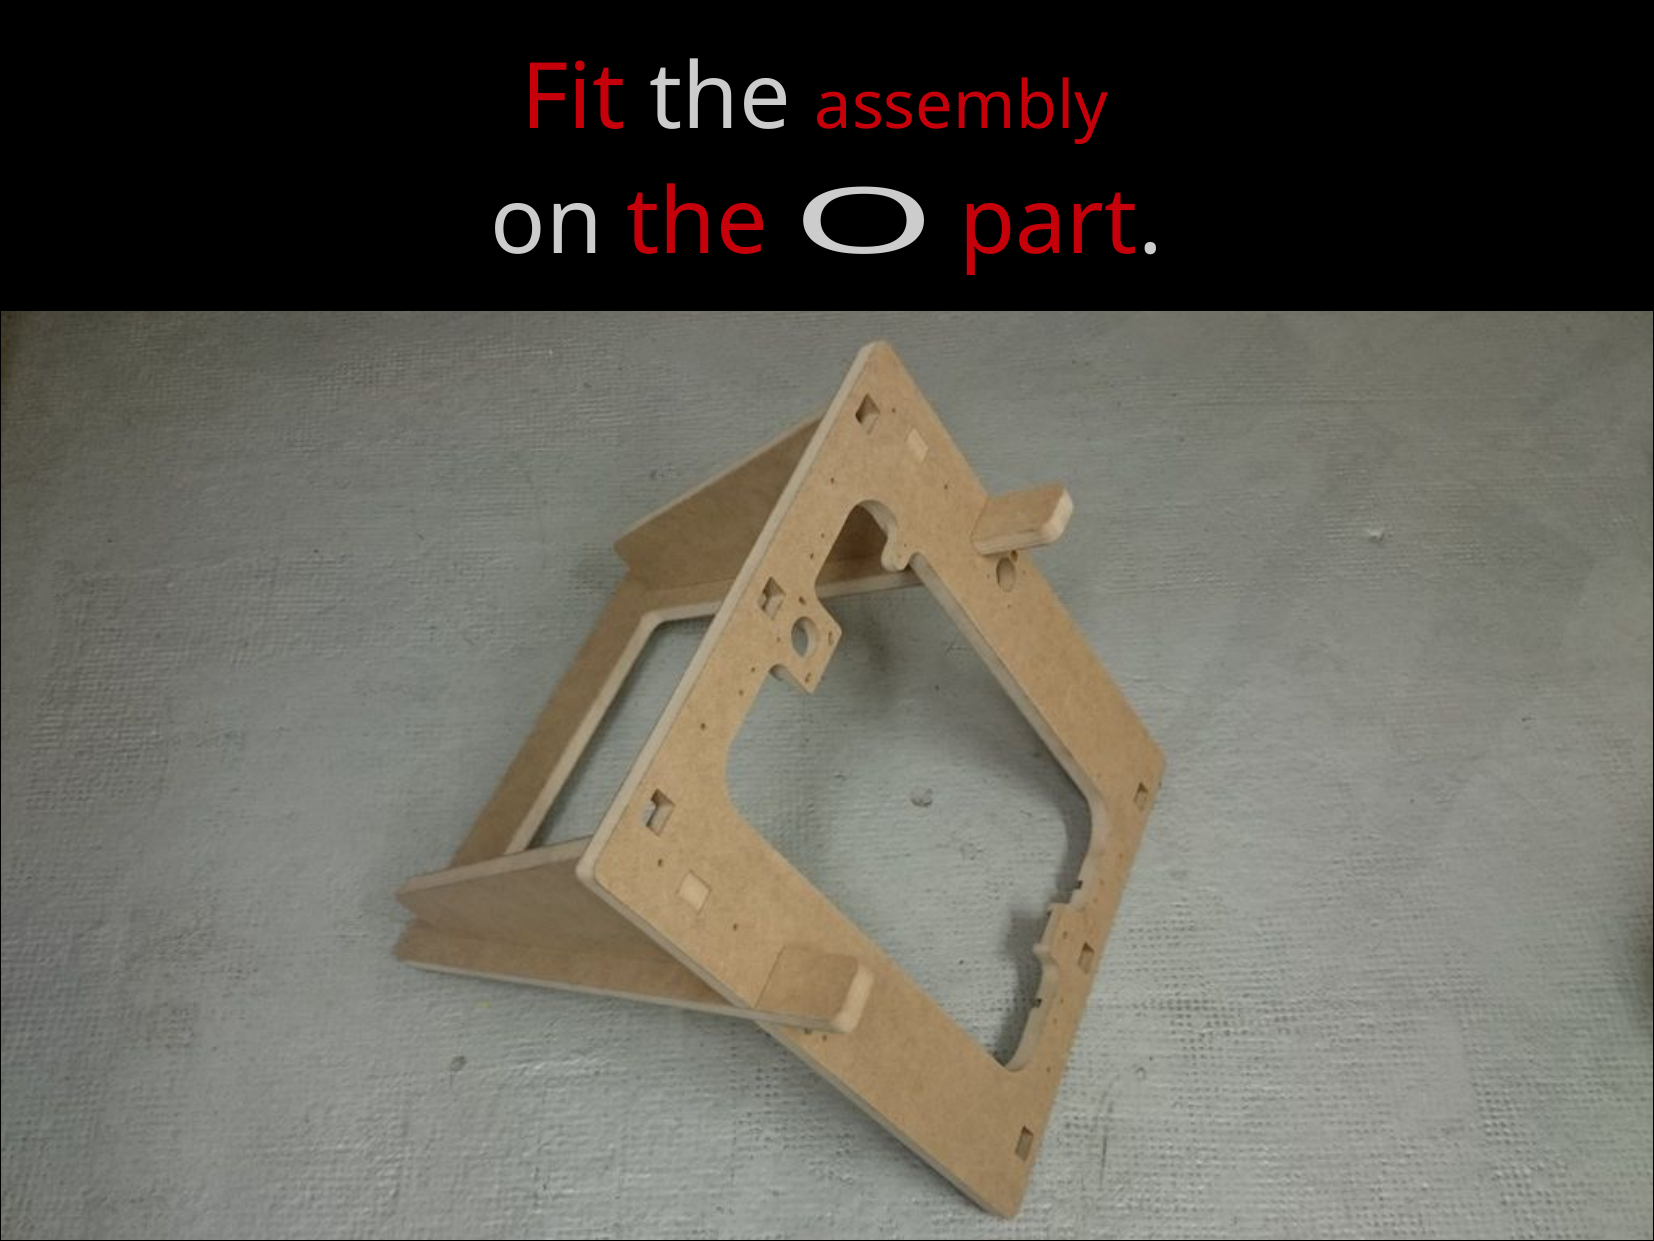

# Fit the assembly on the O part.